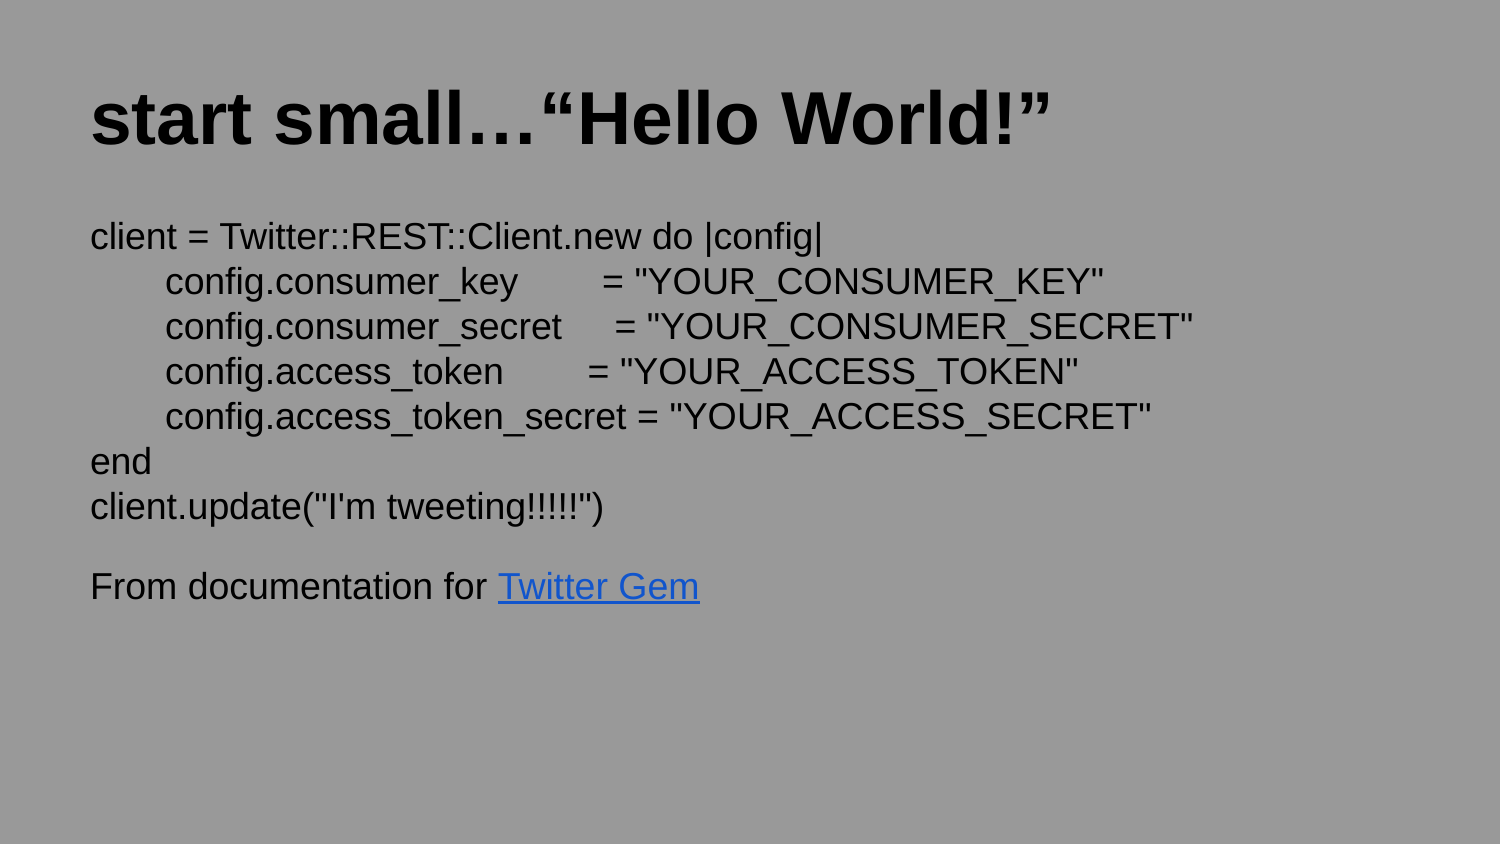

# start small…“Hello World!”
client = Twitter::REST::Client.new do |config|
 	config.consumer_key = "YOUR_CONSUMER_KEY"
 	config.consumer_secret = "YOUR_CONSUMER_SECRET"
 	config.access_token = "YOUR_ACCESS_TOKEN"
 	config.access_token_secret = "YOUR_ACCESS_SECRET"
end
client.update("I'm tweeting!!!!!")
From documentation for Twitter Gem